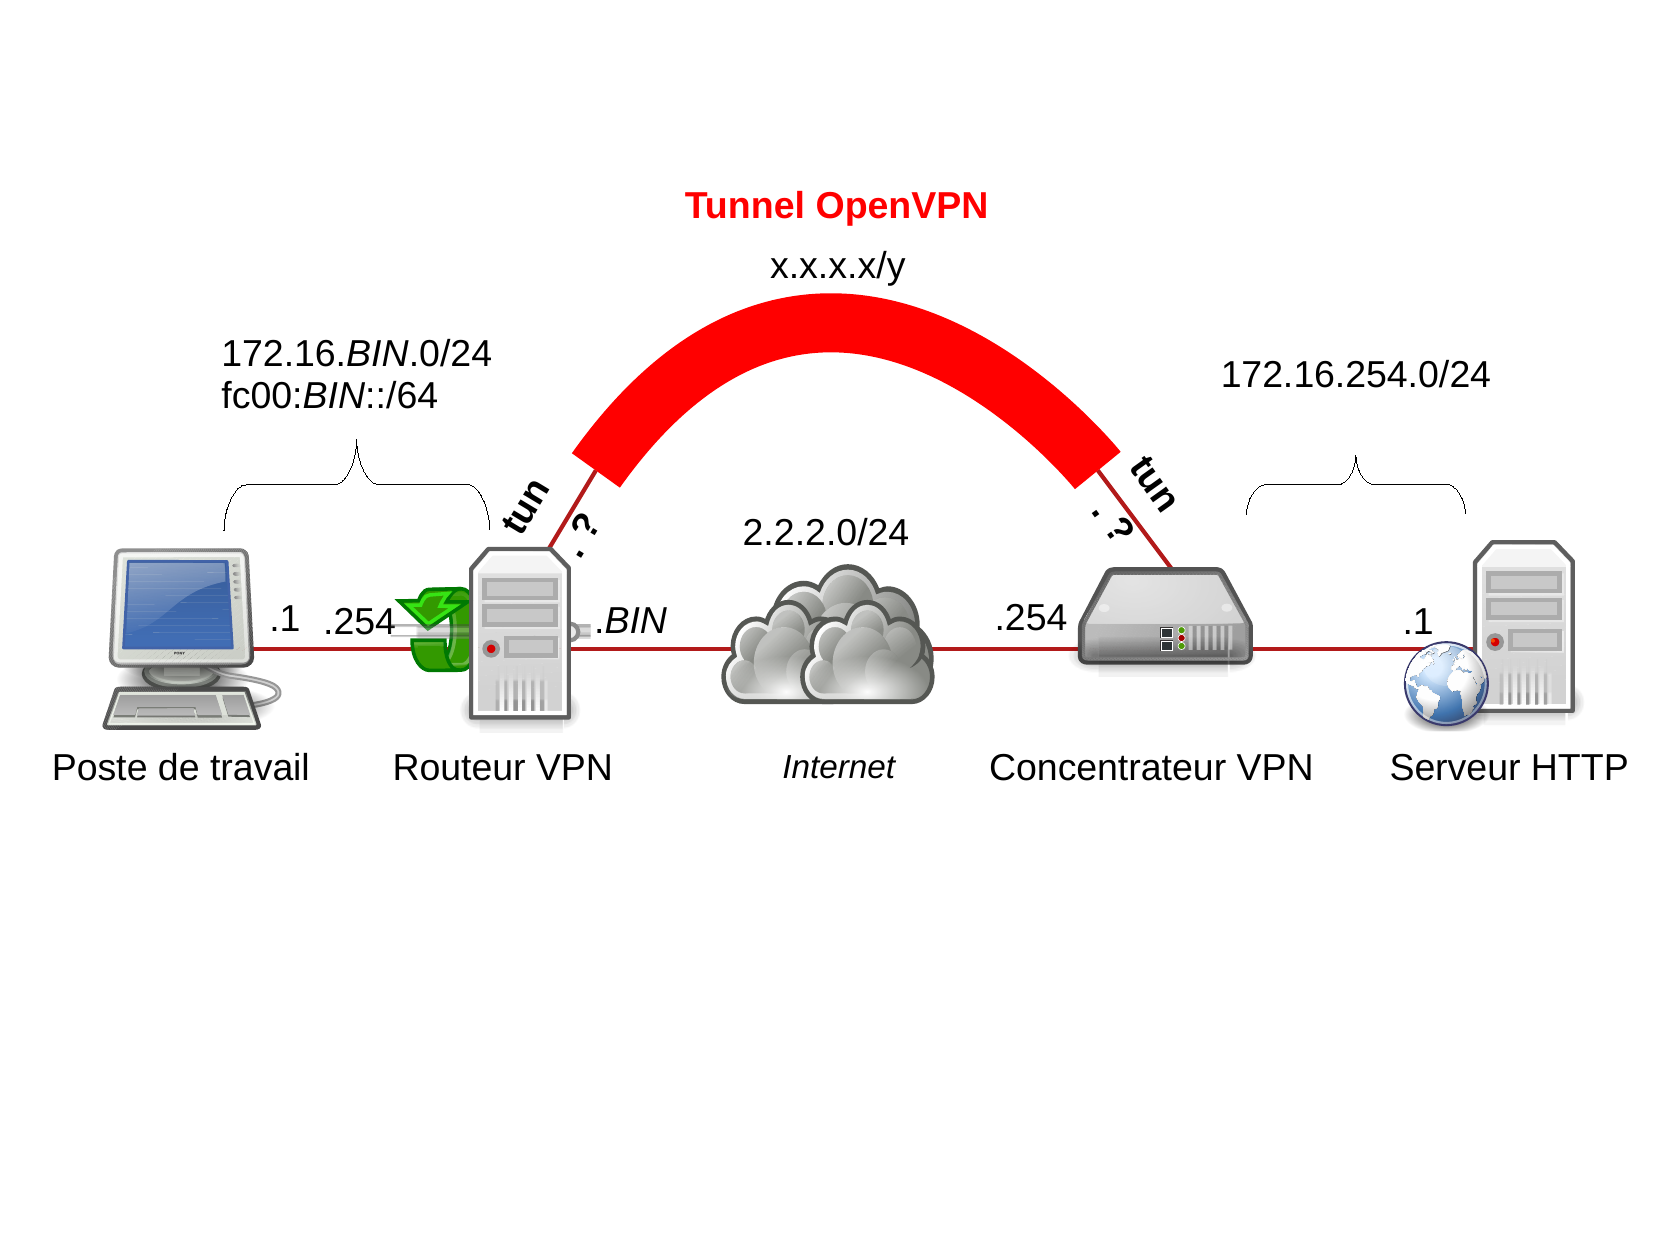

Tunnel OpenVPN
x.x.x.x/y
172.16.BIN.0/24
fc00:BIN::/64
172.16.254.0/24
tun
tun
. ?
2.2.2.0/24
. ?
.254
.1
.BIN
.254
.1
Poste de travail
Routeur VPN
Concentrateur VPN
Serveur HTTP
Internet